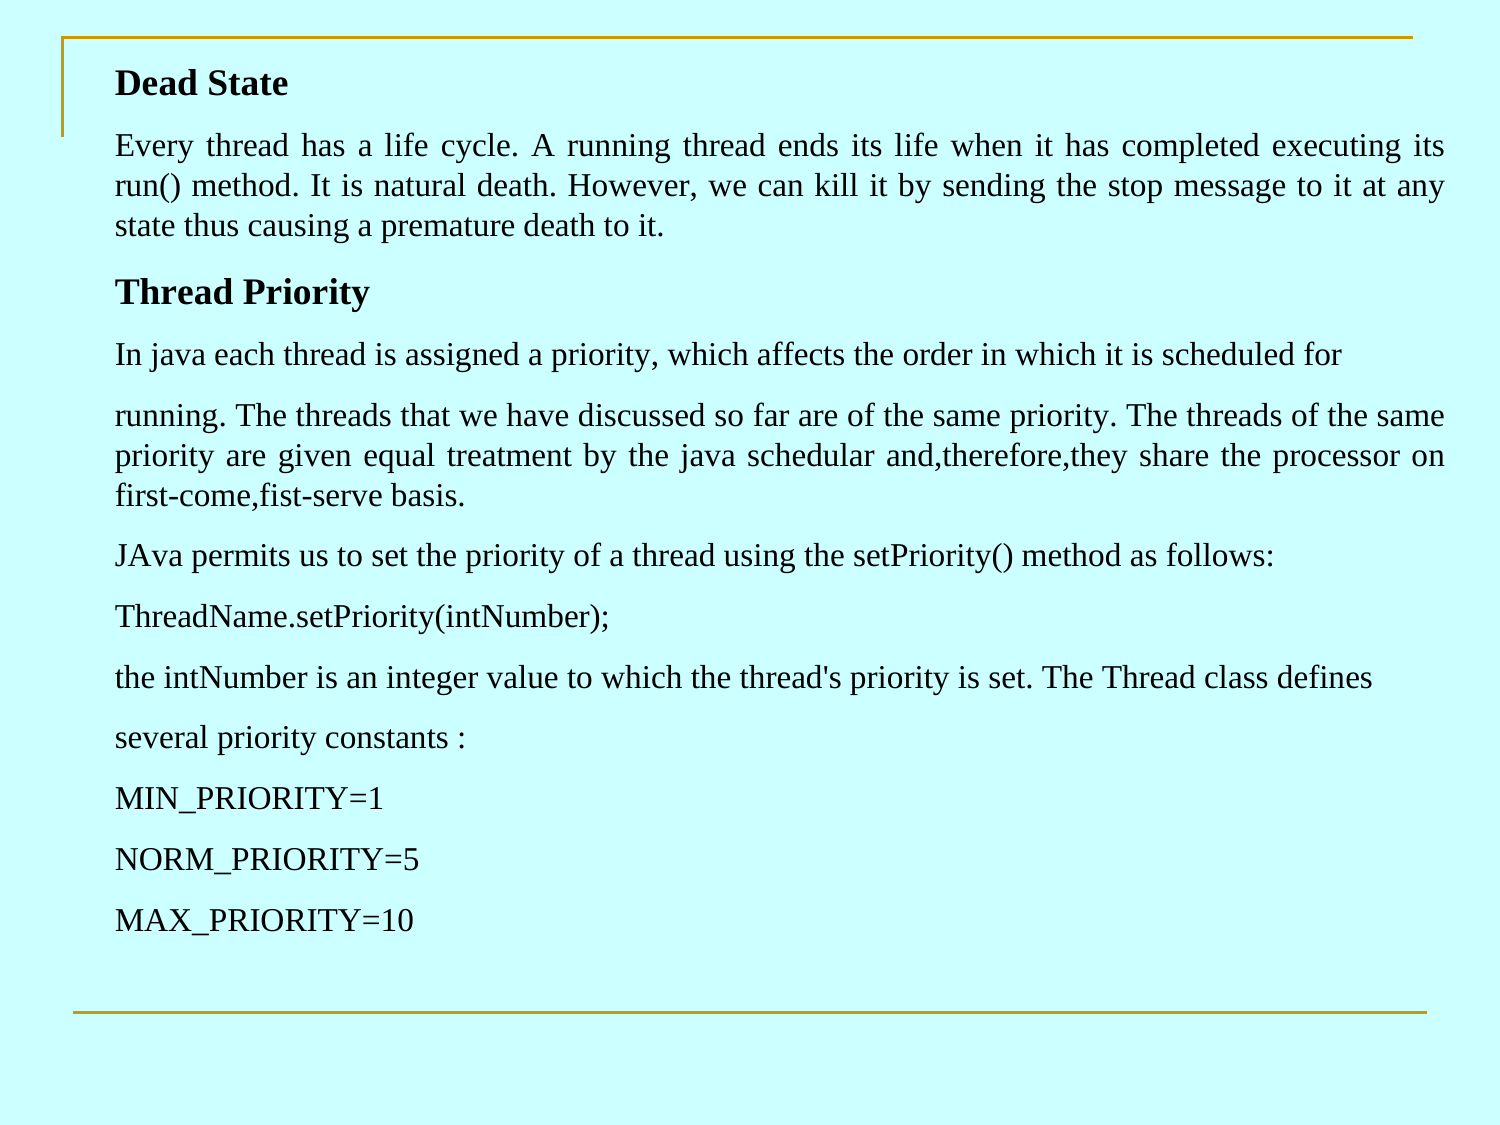

Dead State
Every thread has a life cycle. A running thread ends its life when it has completed executing its run() method. It is natural death. However, we can kill it by sending the stop message to it at any state thus causing a premature death to it.
Thread Priority
In java each thread is assigned a priority, which affects the order in which it is scheduled for
running. The threads that we have discussed so far are of the same priority. The threads of the same priority are given equal treatment by the java schedular and,therefore,they share the processor on first-come,fist-serve basis.
JAva permits us to set the priority of a thread using the setPriority() method as follows:
ThreadName.setPriority(intNumber);
the intNumber is an integer value to which the thread's priority is set. The Thread class defines
several priority constants :
MIN_PRIORITY=1
NORM_PRIORITY=5
MAX_PRIORITY=10